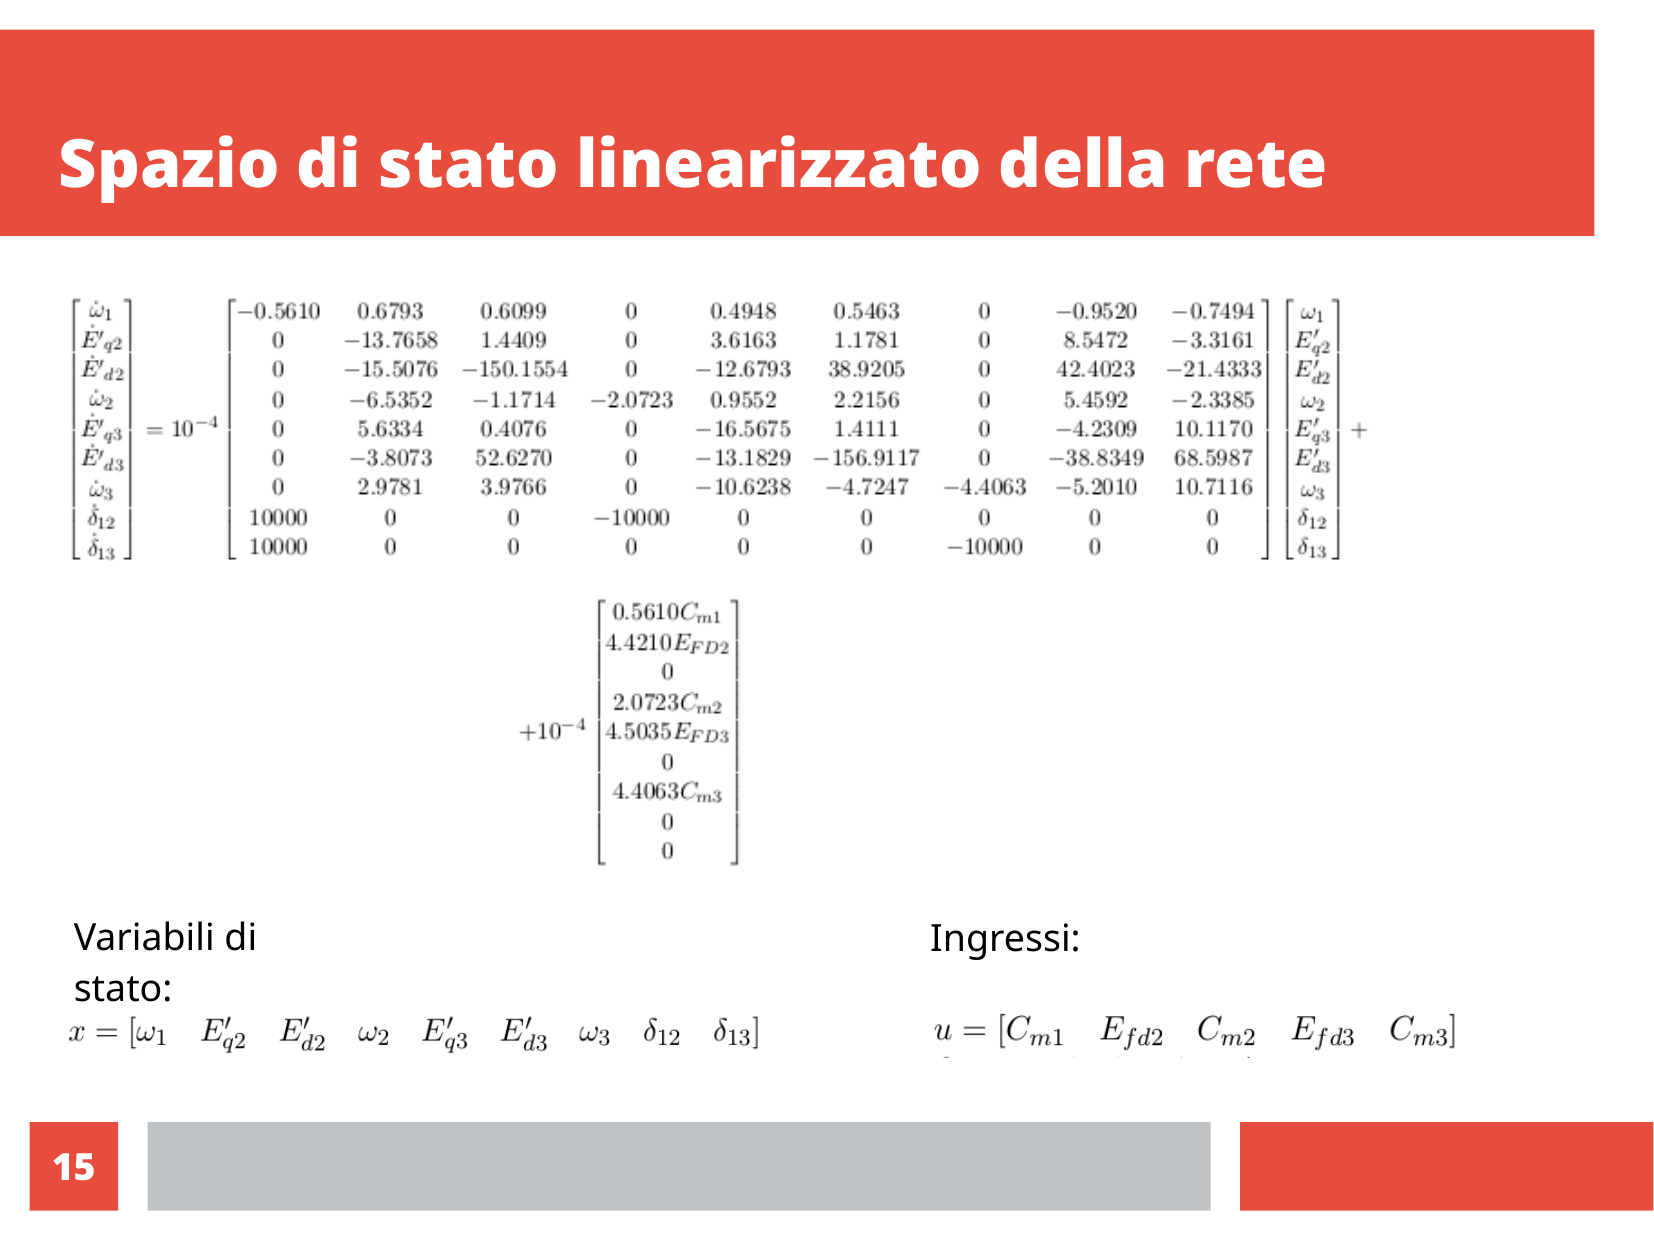

# Spazio di stato linearizzato della rete
Variabili di stato:
Ingressi:
15